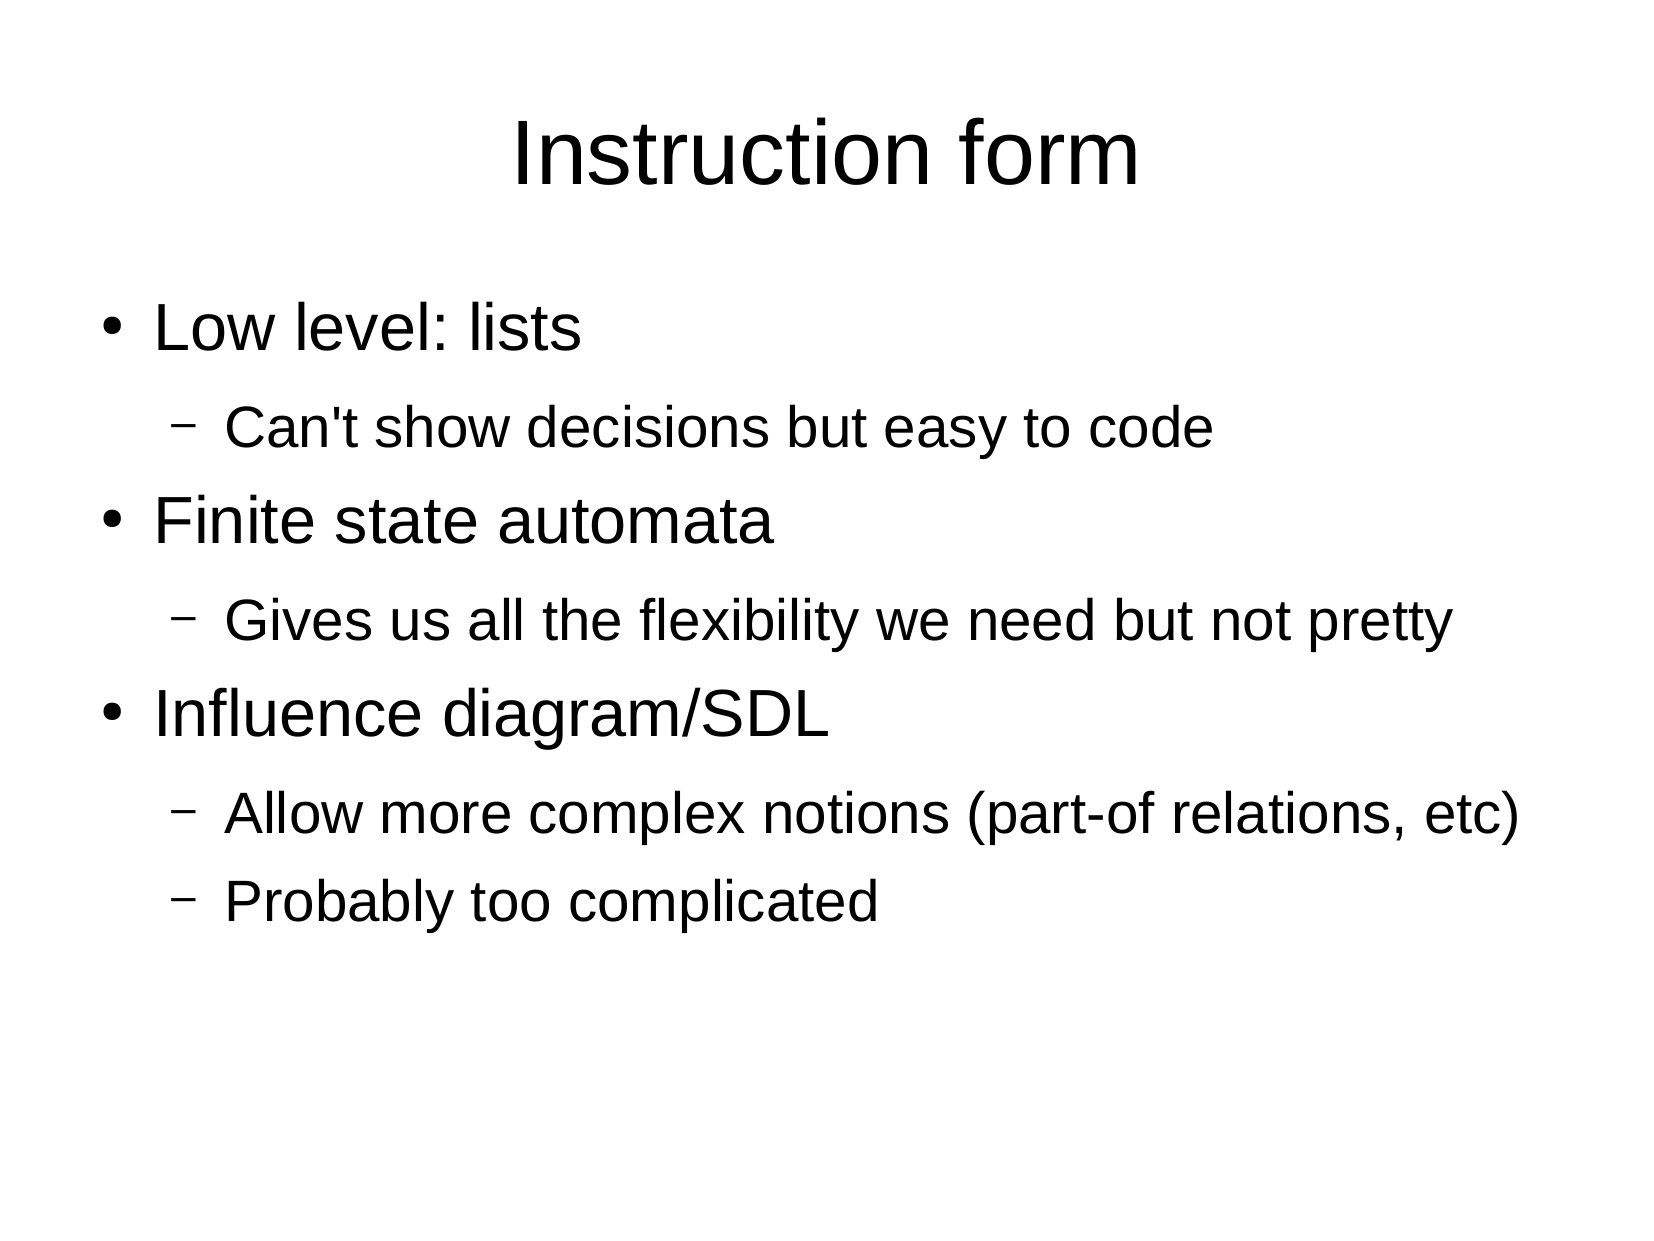

# Instruction form
Low level: lists
Can't show decisions but easy to code
Finite state automata
Gives us all the flexibility we need but not pretty
Influence diagram/SDL
Allow more complex notions (part-of relations, etc)
Probably too complicated